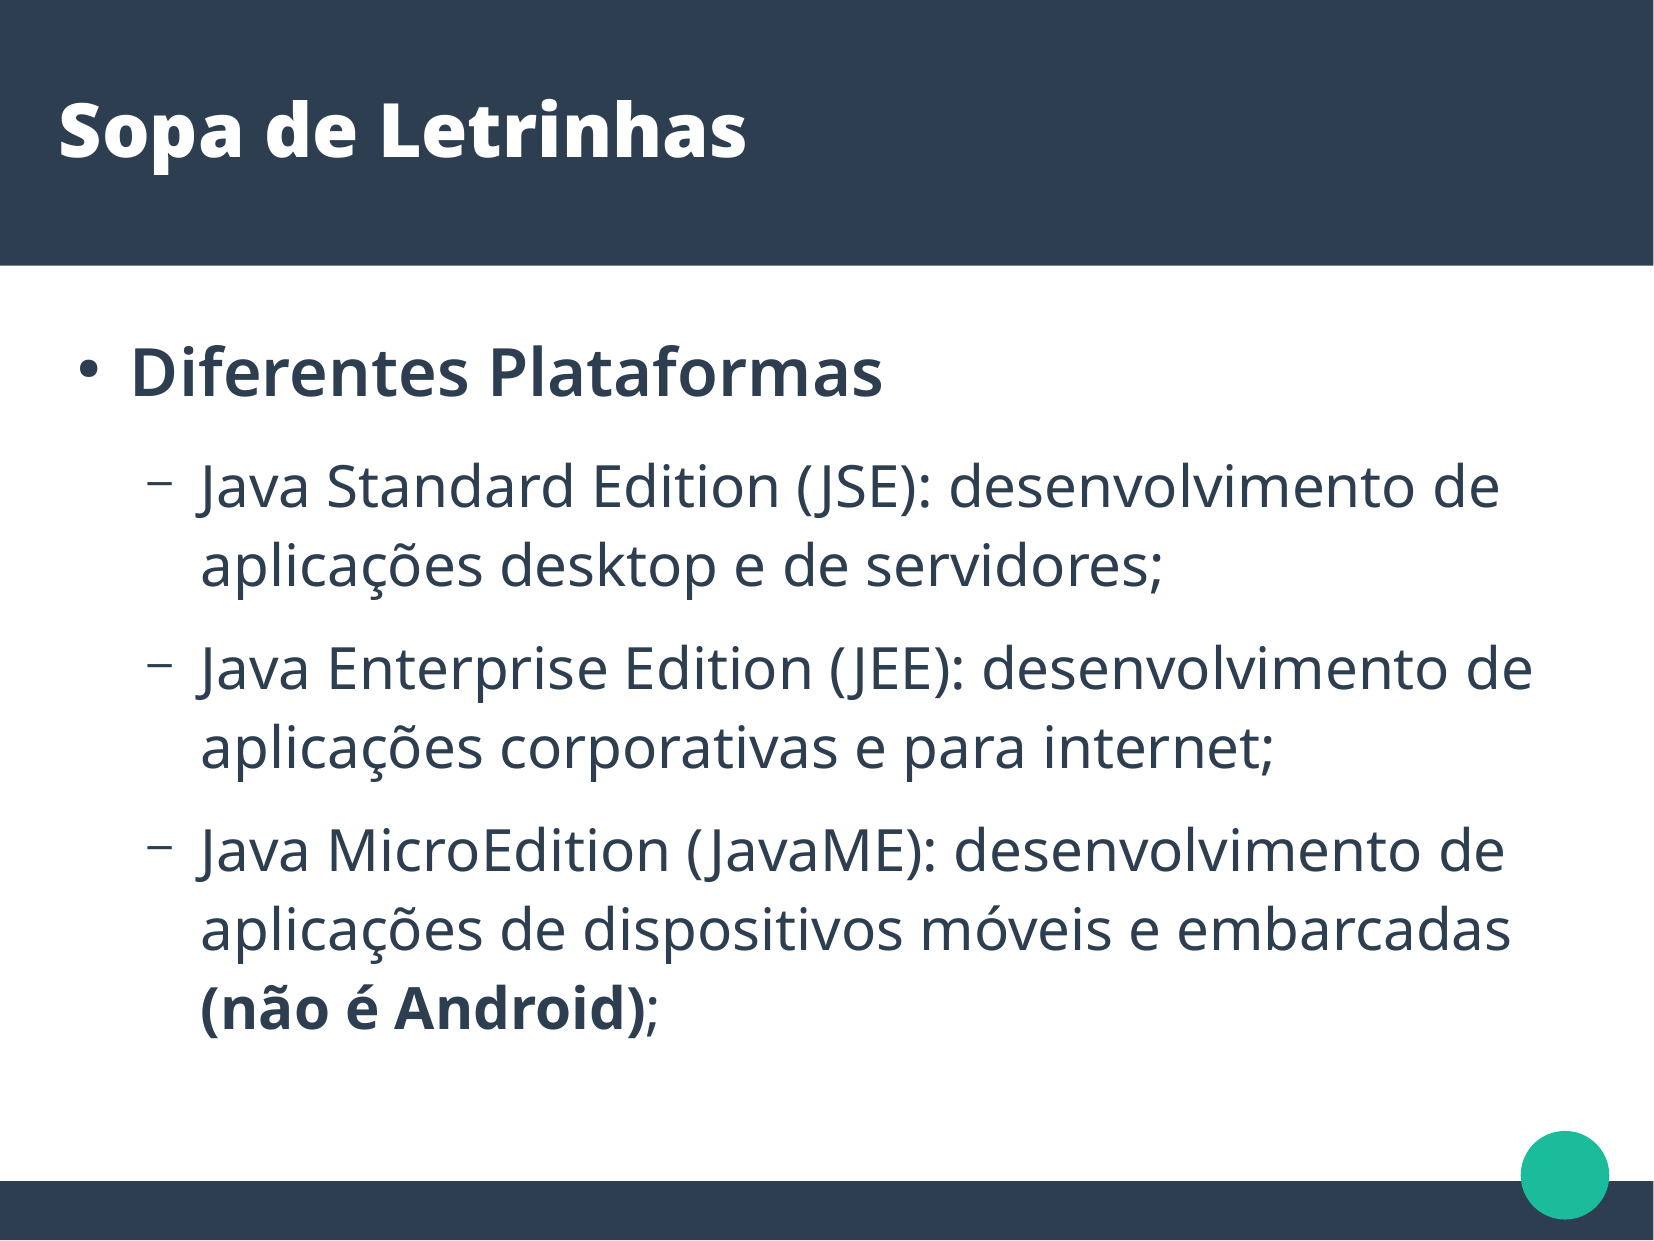

# Sopa de Letrinhas
Diferentes Plataformas
Java Standard Edition (JSE): desenvolvimento de aplicações desktop e de servidores;
Java Enterprise Edition (JEE): desenvolvimento de aplicações corporativas e para internet;
Java MicroEdition (JavaME): desenvolvimento de aplicações de dispositivos móveis e embarcadas (não é Android);